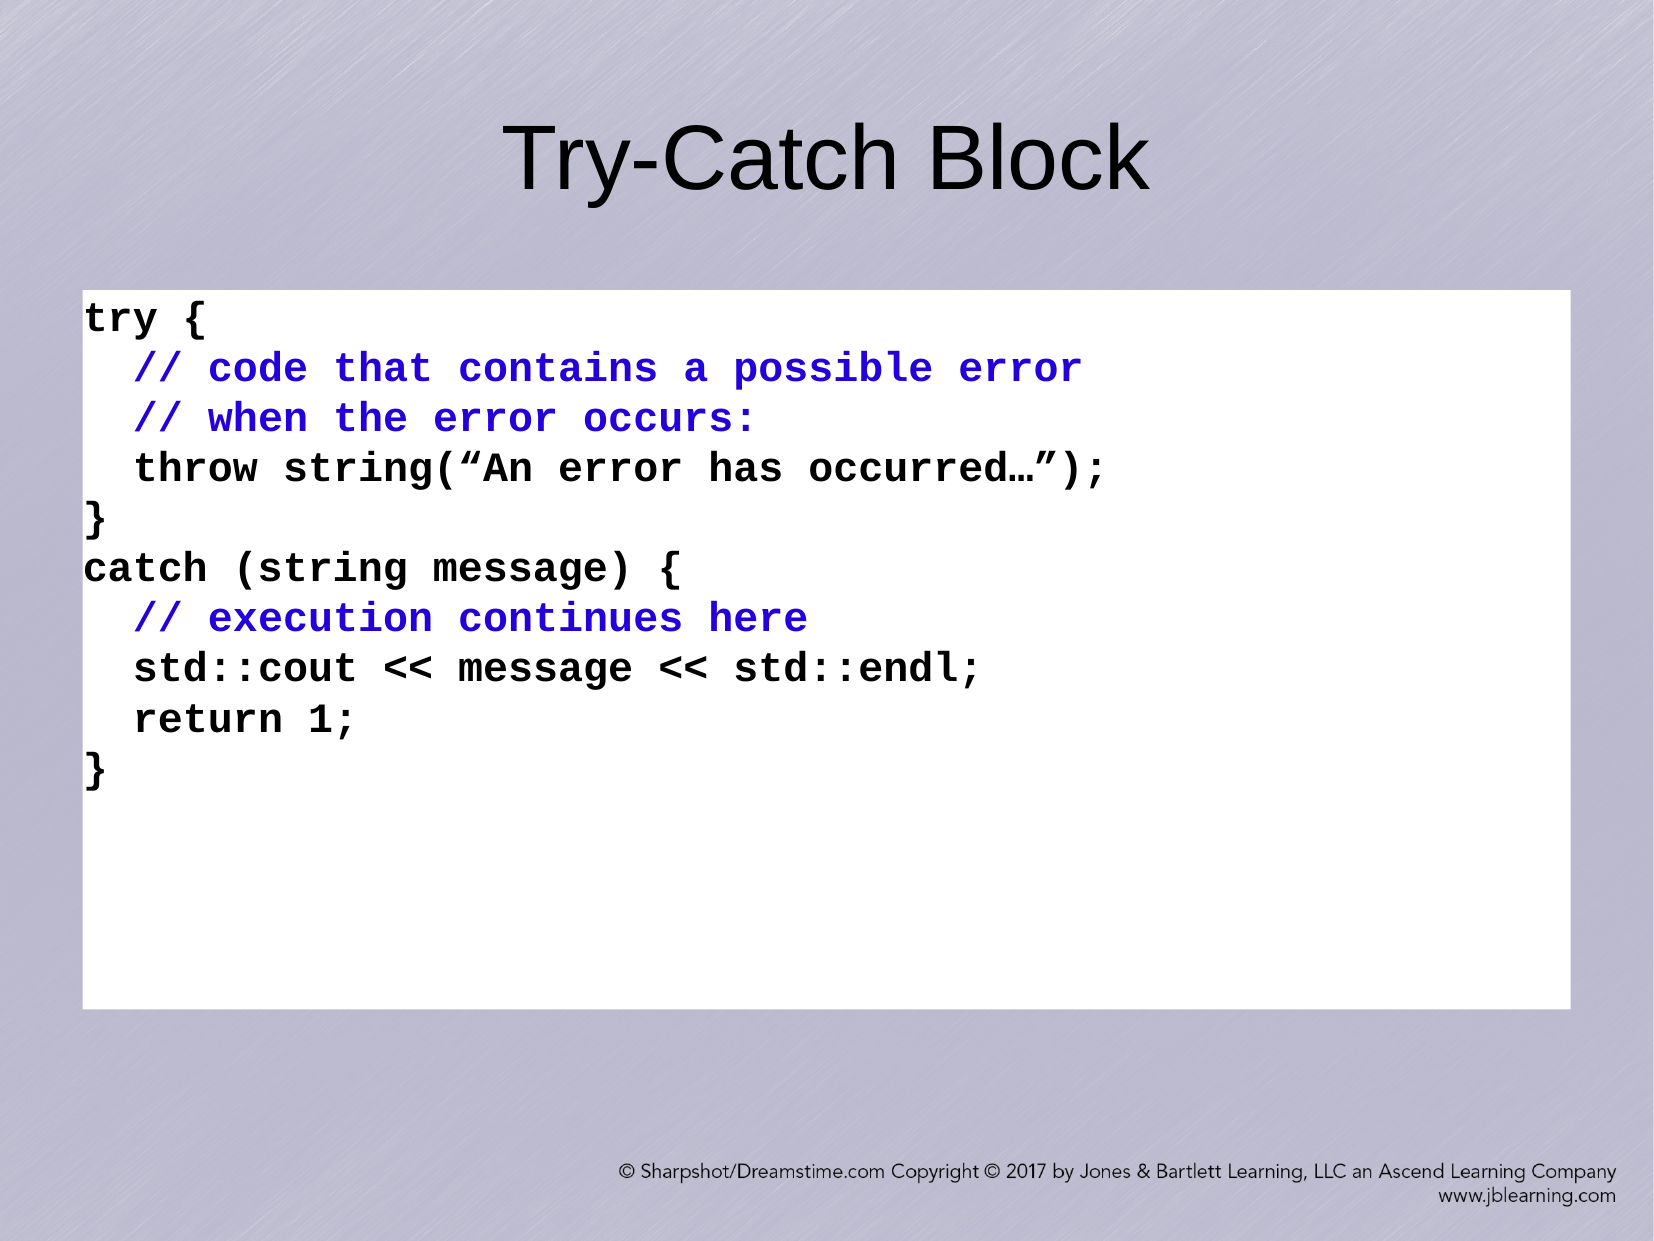

Try-Catch Block
try {
 // code that contains a possible error
 // when the error occurs:
 throw string(“An error has occurred…”);
}
catch (string message) {
 // execution continues here
 std::cout << message << std::endl;
 return 1;
}